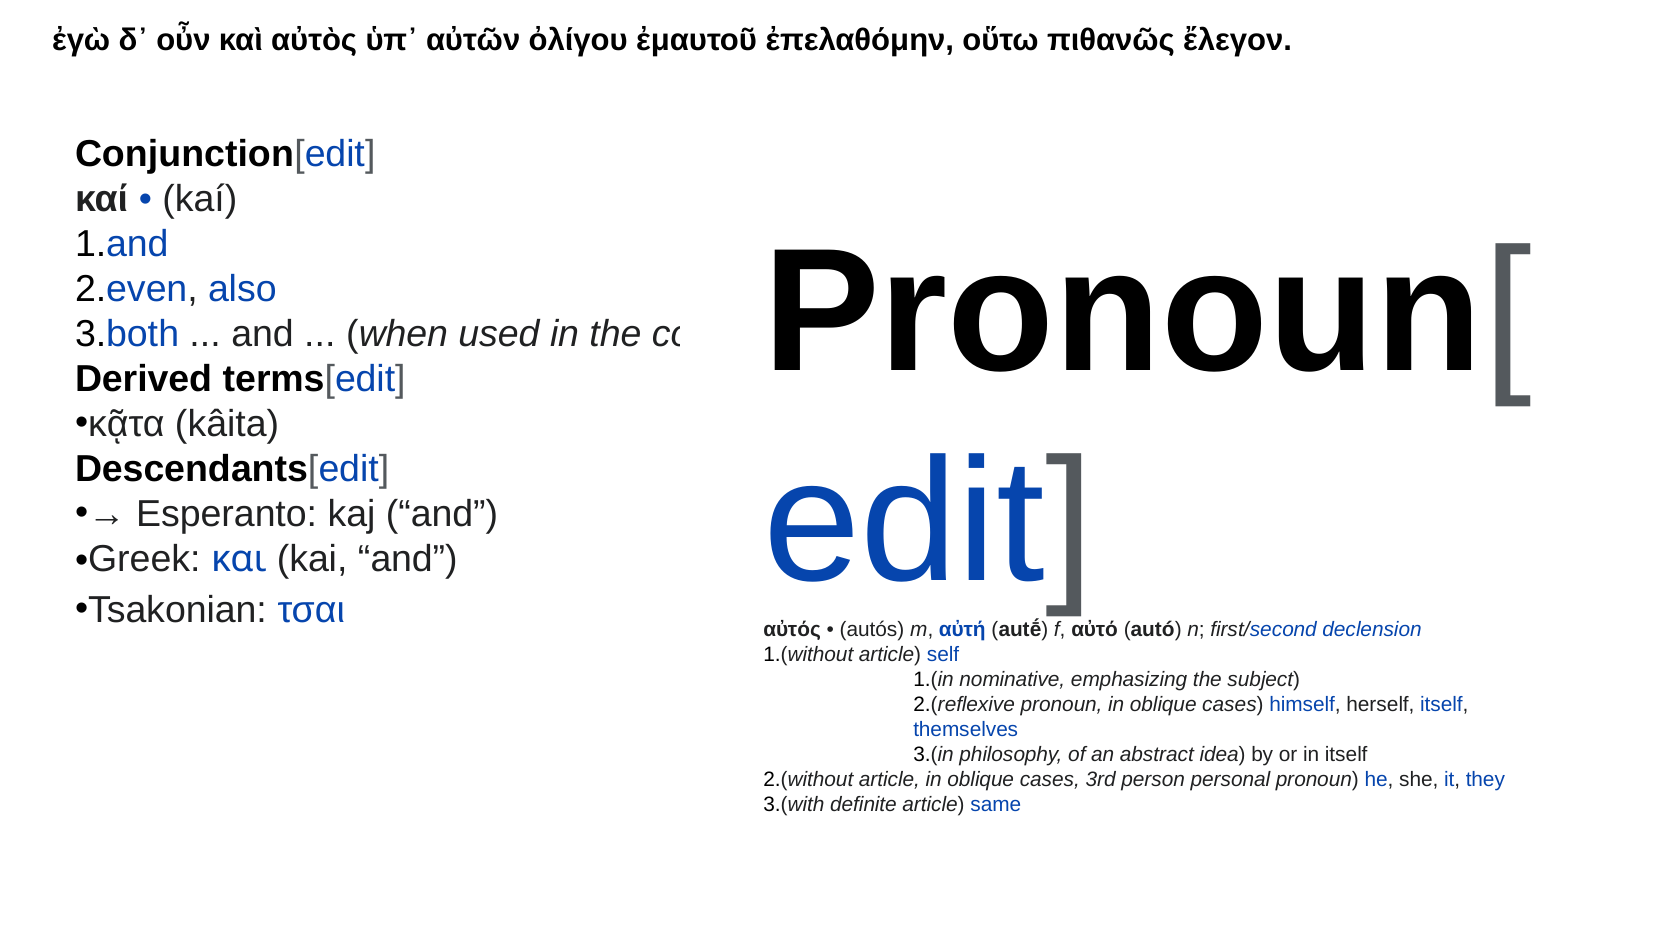

ἐγὼ δ᾽ οὖν καὶ αὐτὸς ὑπ᾽ αὐτῶν ὀλίγου ἐμαυτοῦ ἐπελαθόμην, οὕτω πιθανῶς ἔλεγον.
Conjunction[edit]
καί • (kaí)
and
even, also
both ... and ... (when used in the construction καί ... καί ...)
Derived terms[edit]
κᾷτα (kâita)
Descendants[edit]
→ Esperanto: kaj (“and”)
Greek: και (kai, “and”)
Tsakonian: τσαι
Pronoun[edit]
αὐτός • (autós) m, αὐτή (autḗ) f, αὐτό (autó) n; first/second declension
(without article) self
(in nominative, emphasizing the subject)
(reflexive pronoun, in oblique cases) himself, herself, itself, themselves
(in philosophy, of an abstract idea) by or in itself
(without article, in oblique cases, 3rd person personal pronoun) he, she, it, they
(with definite article) same